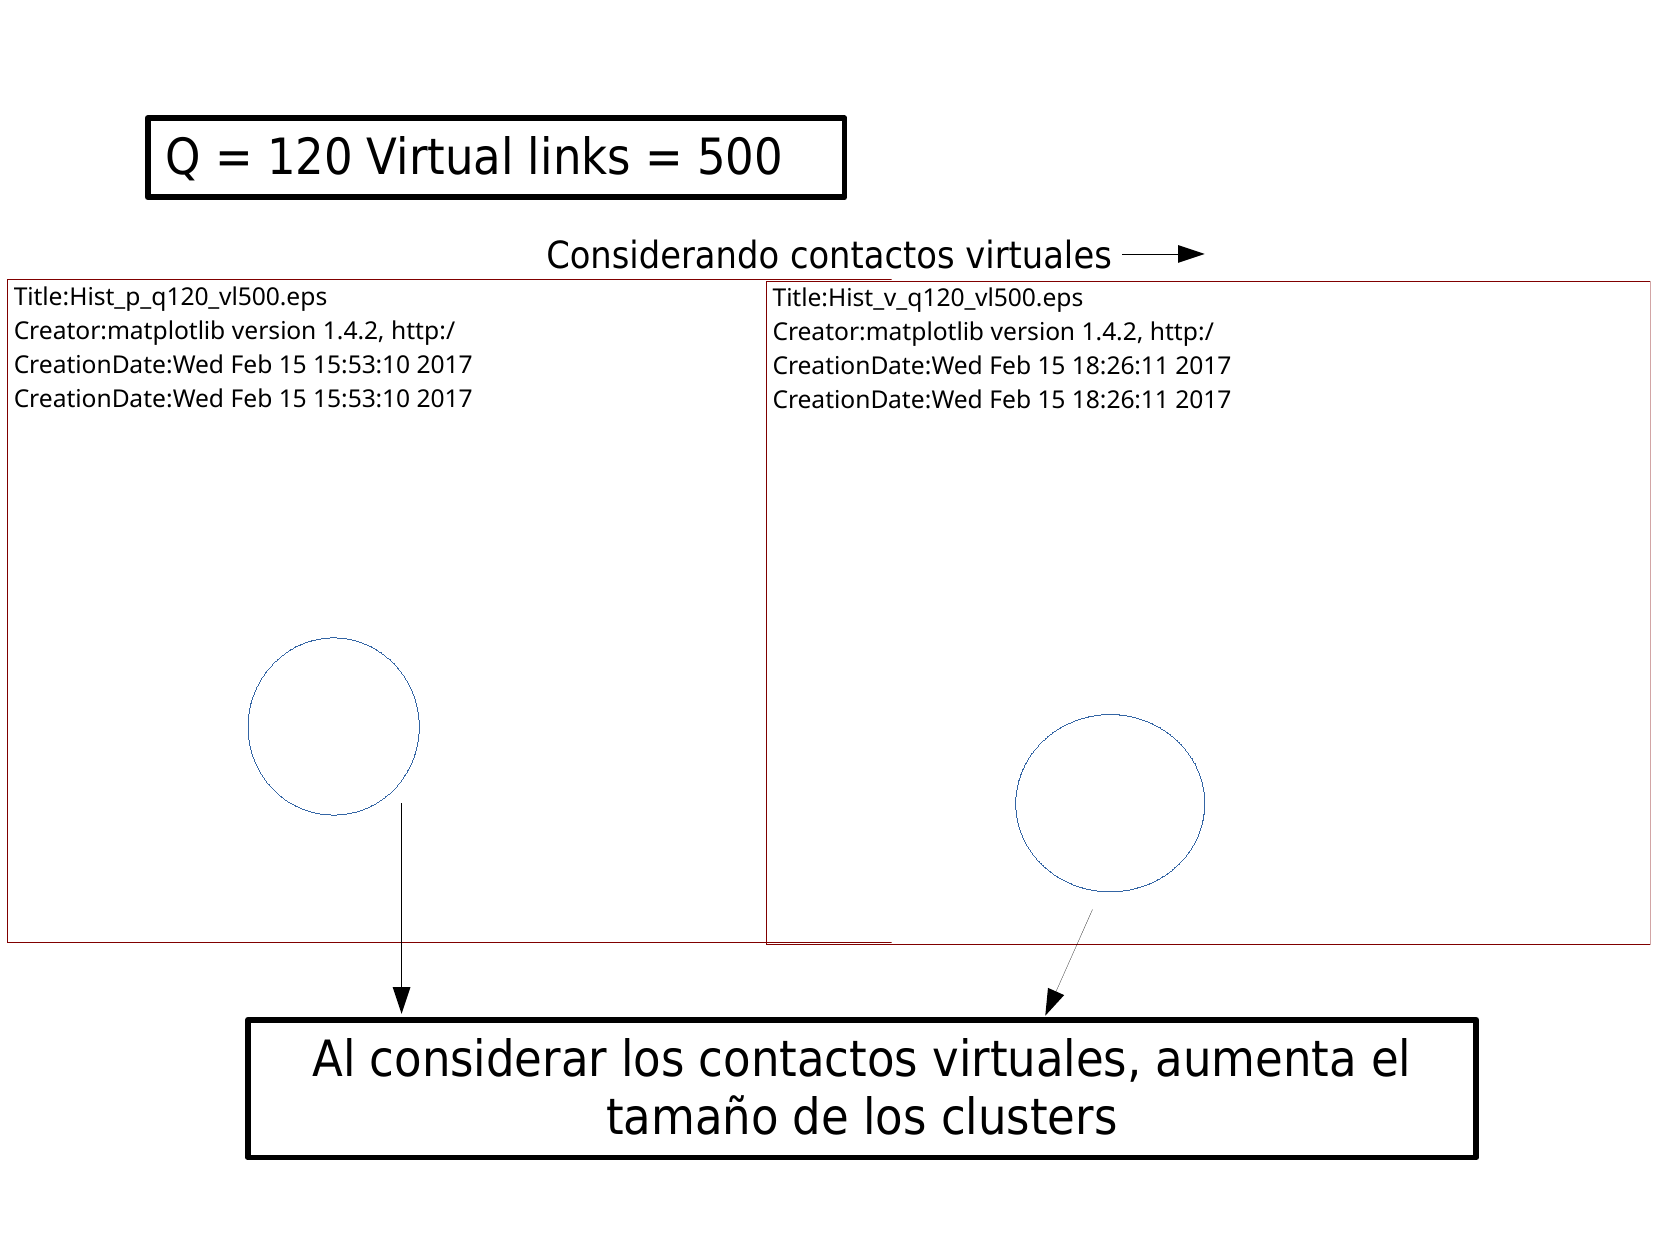

Q = 120 Virtual links = 500
Considerando contactos virtuales
Al considerar los contactos virtuales, aumenta el tamaño de los clusters